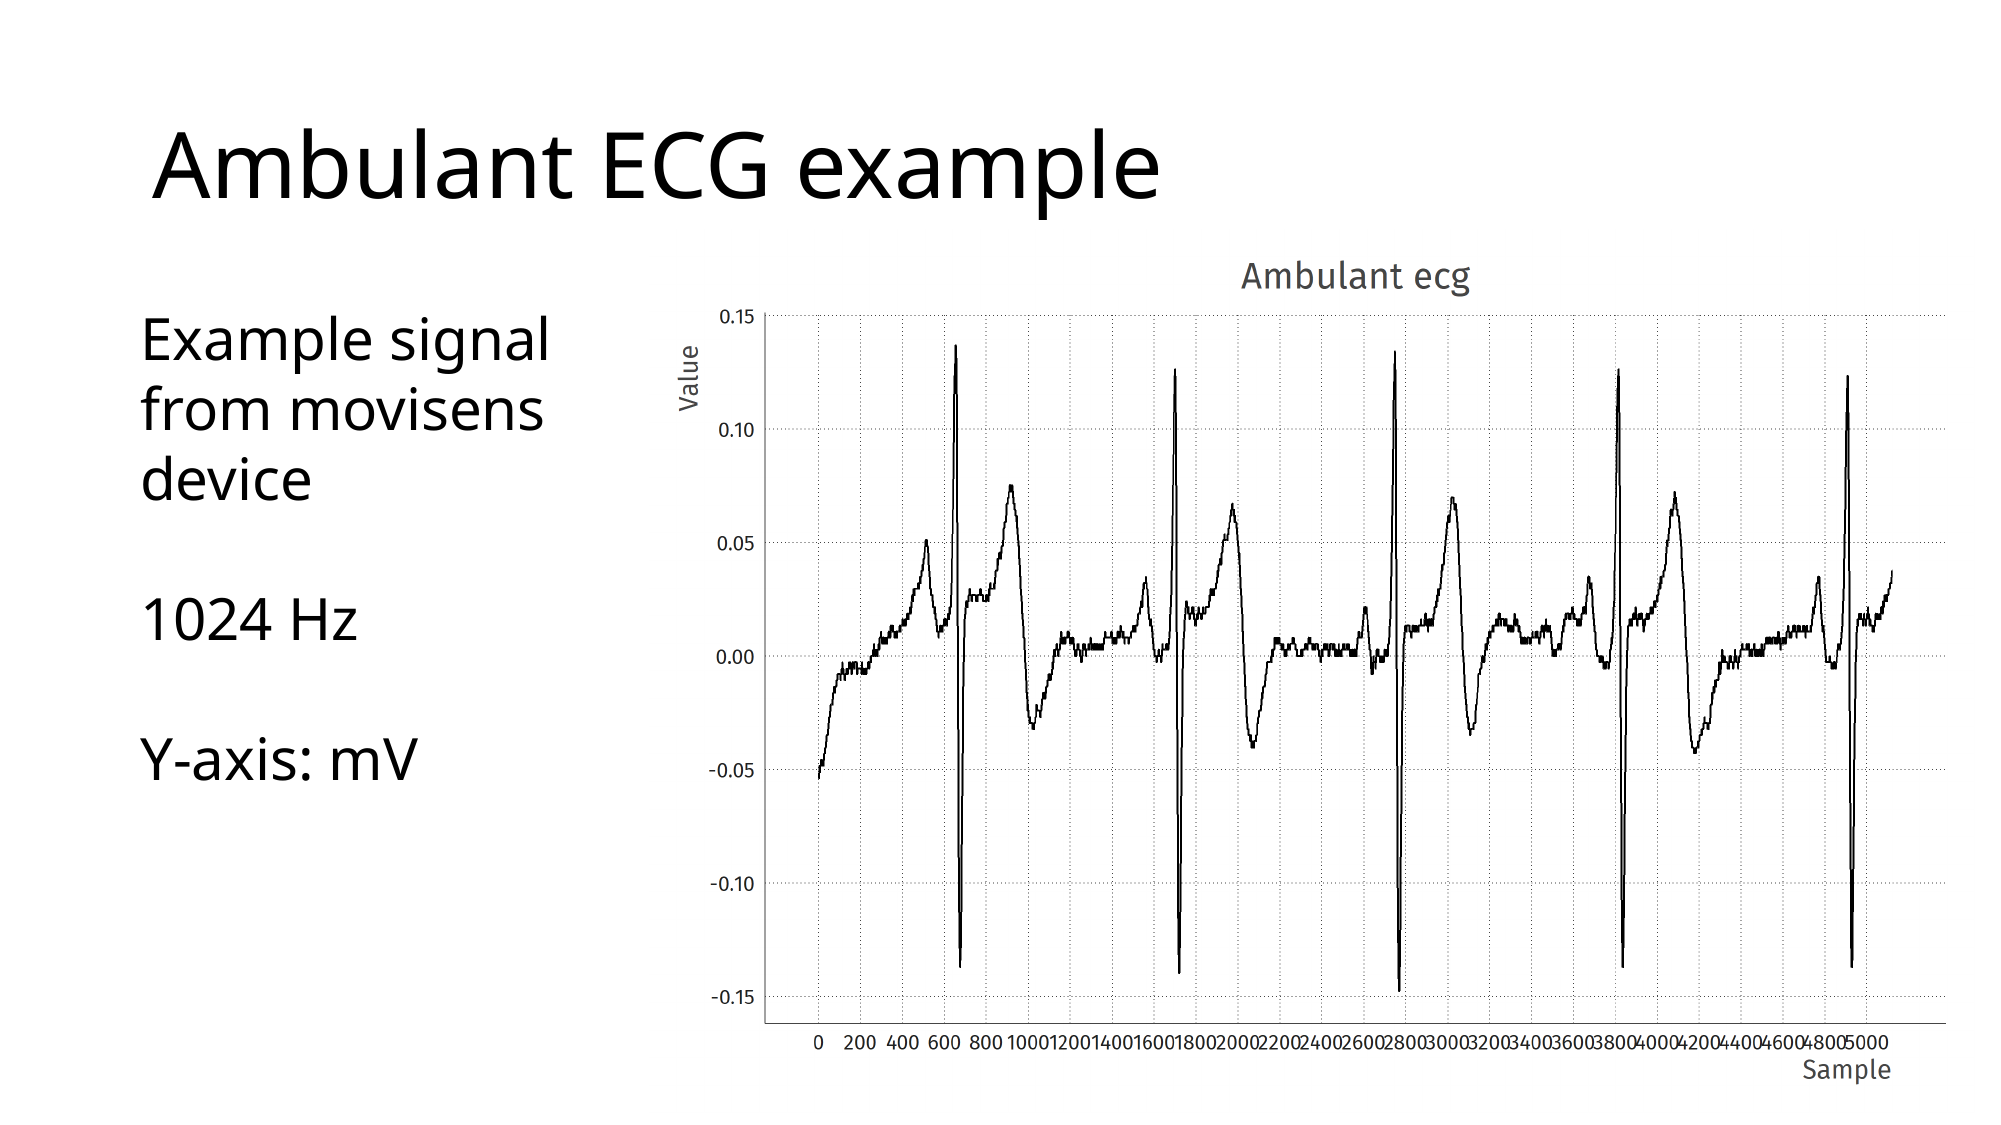

# Ambulant ECG example
Example signal from movisens device
1024 Hz
Y-axis: mV